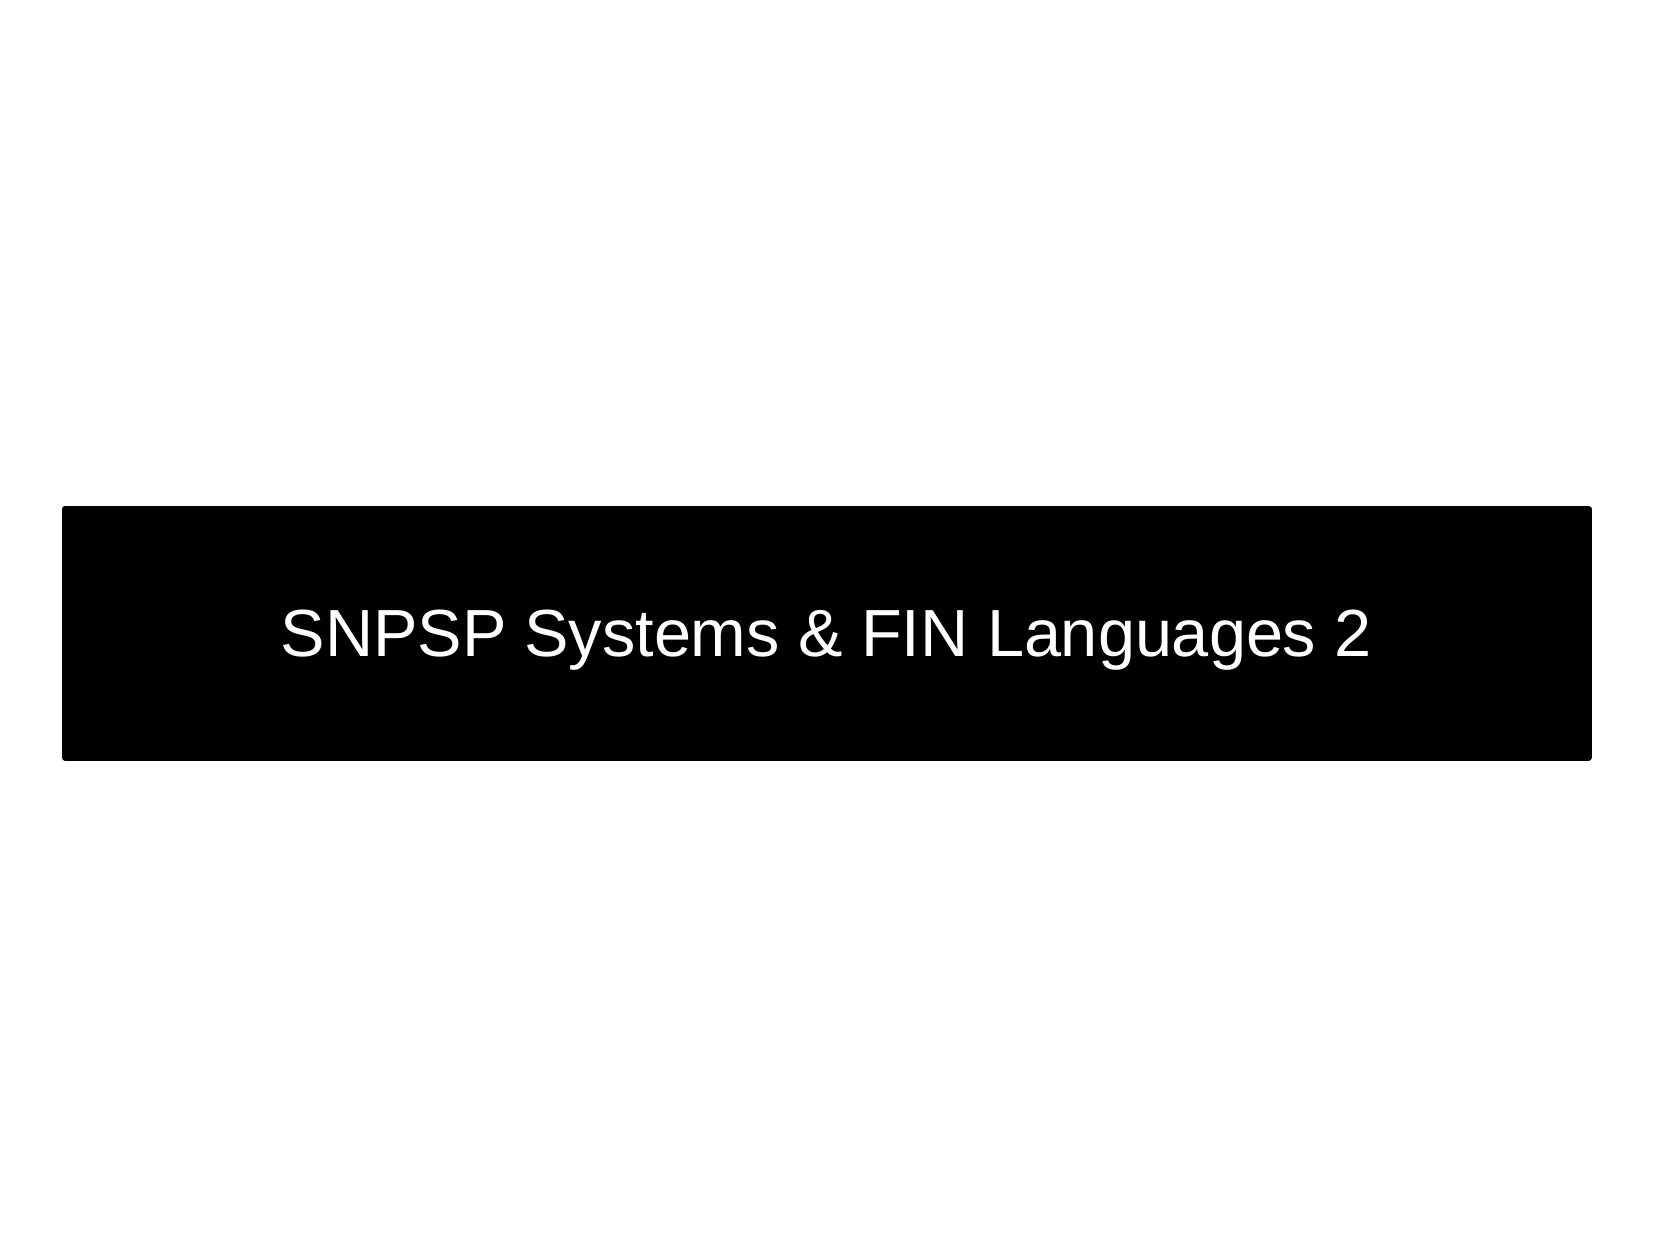

# SNPSP Systems & FIN Languages 2